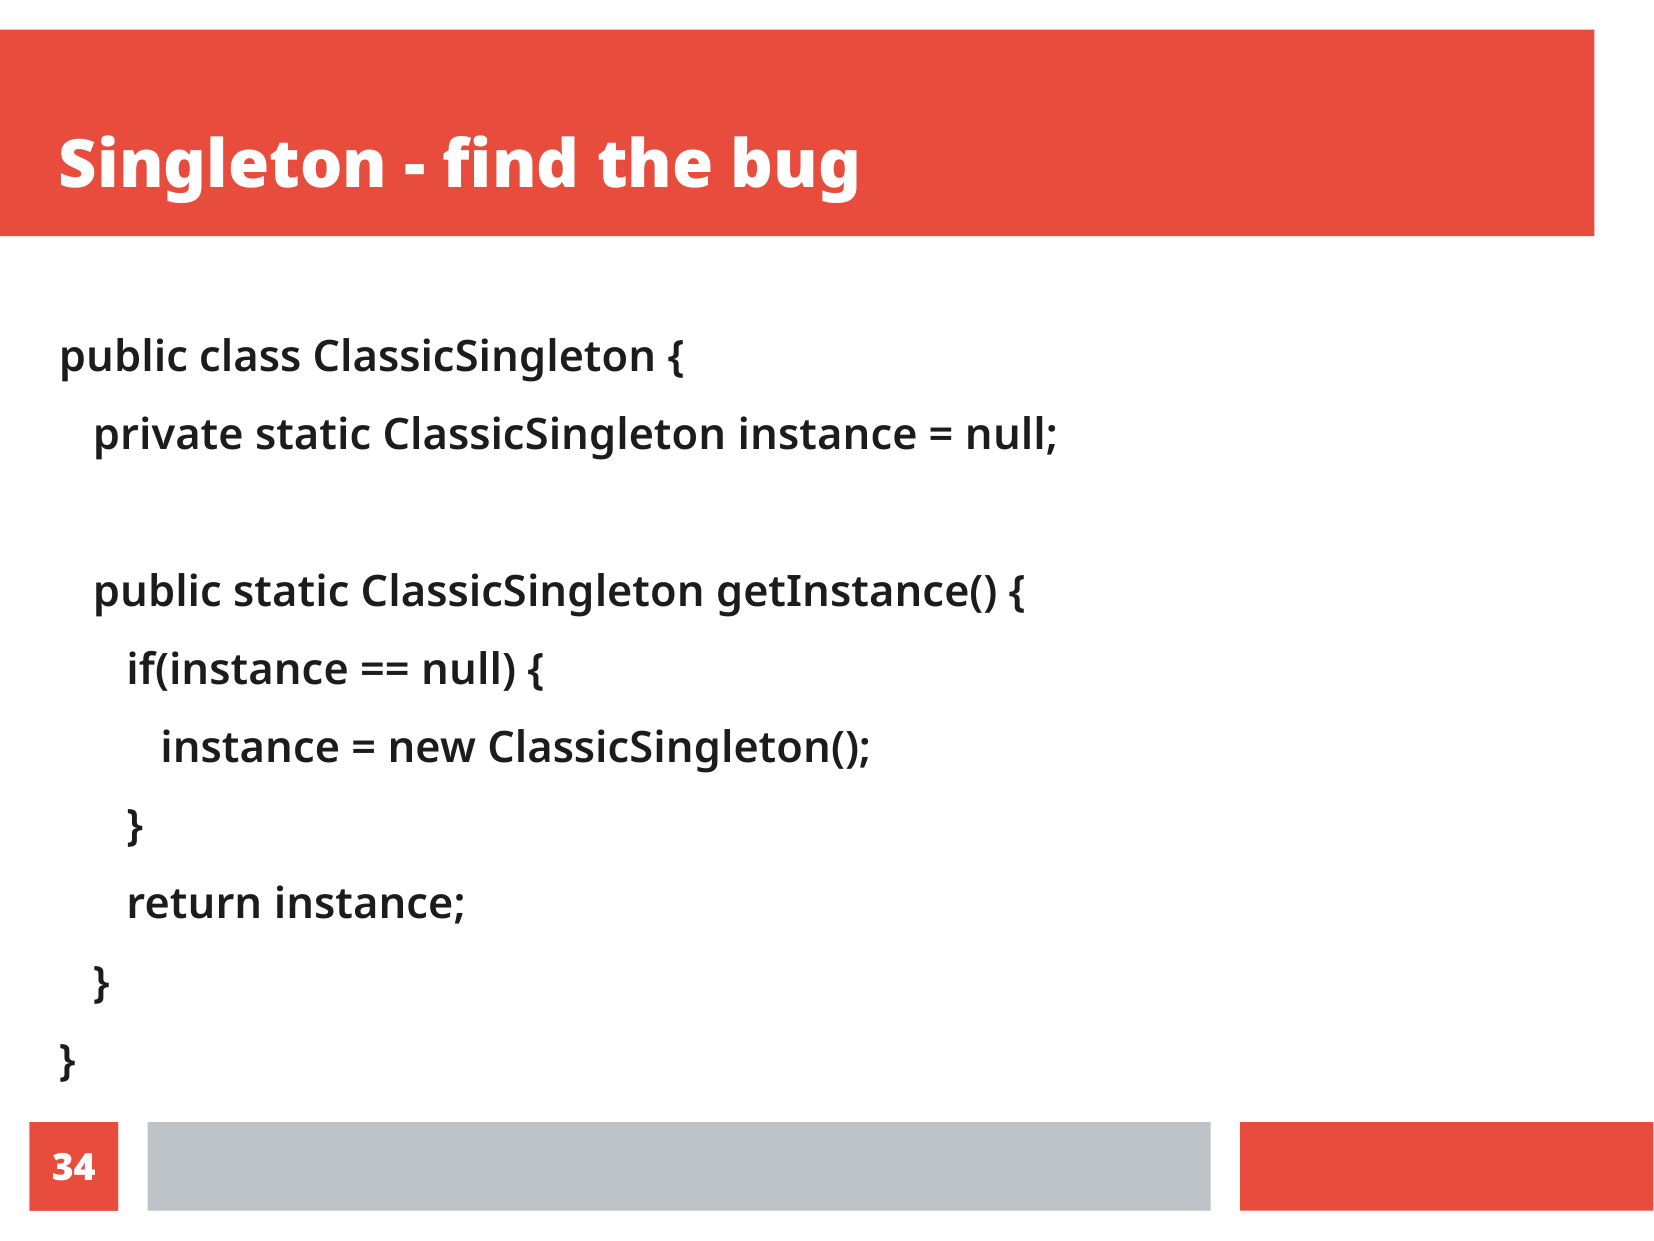

# Singleton - find the bug
public class ClassicSingleton {
 private static ClassicSingleton instance = null;
 public static ClassicSingleton getInstance() {
 if(instance == null) {
 instance = new ClassicSingleton();
 }
 return instance;
 }
}
34